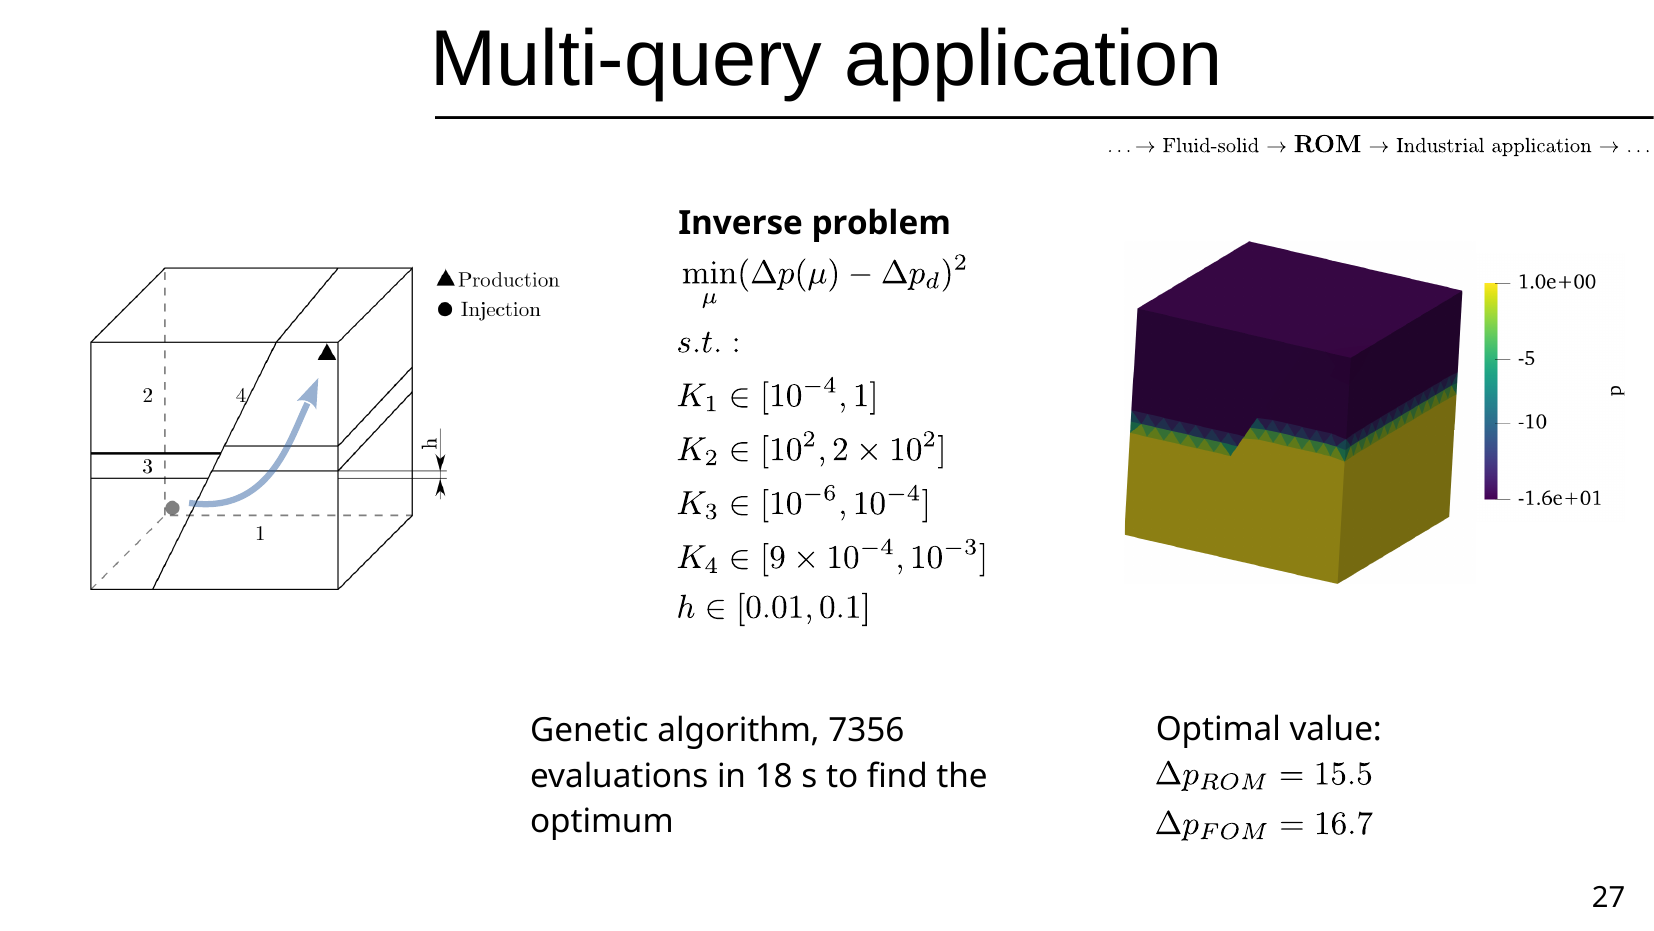

# Multi-query application
Inverse problem
Optimal value:
Genetic algorithm, 7356 evaluations in 18 s to find the optimum